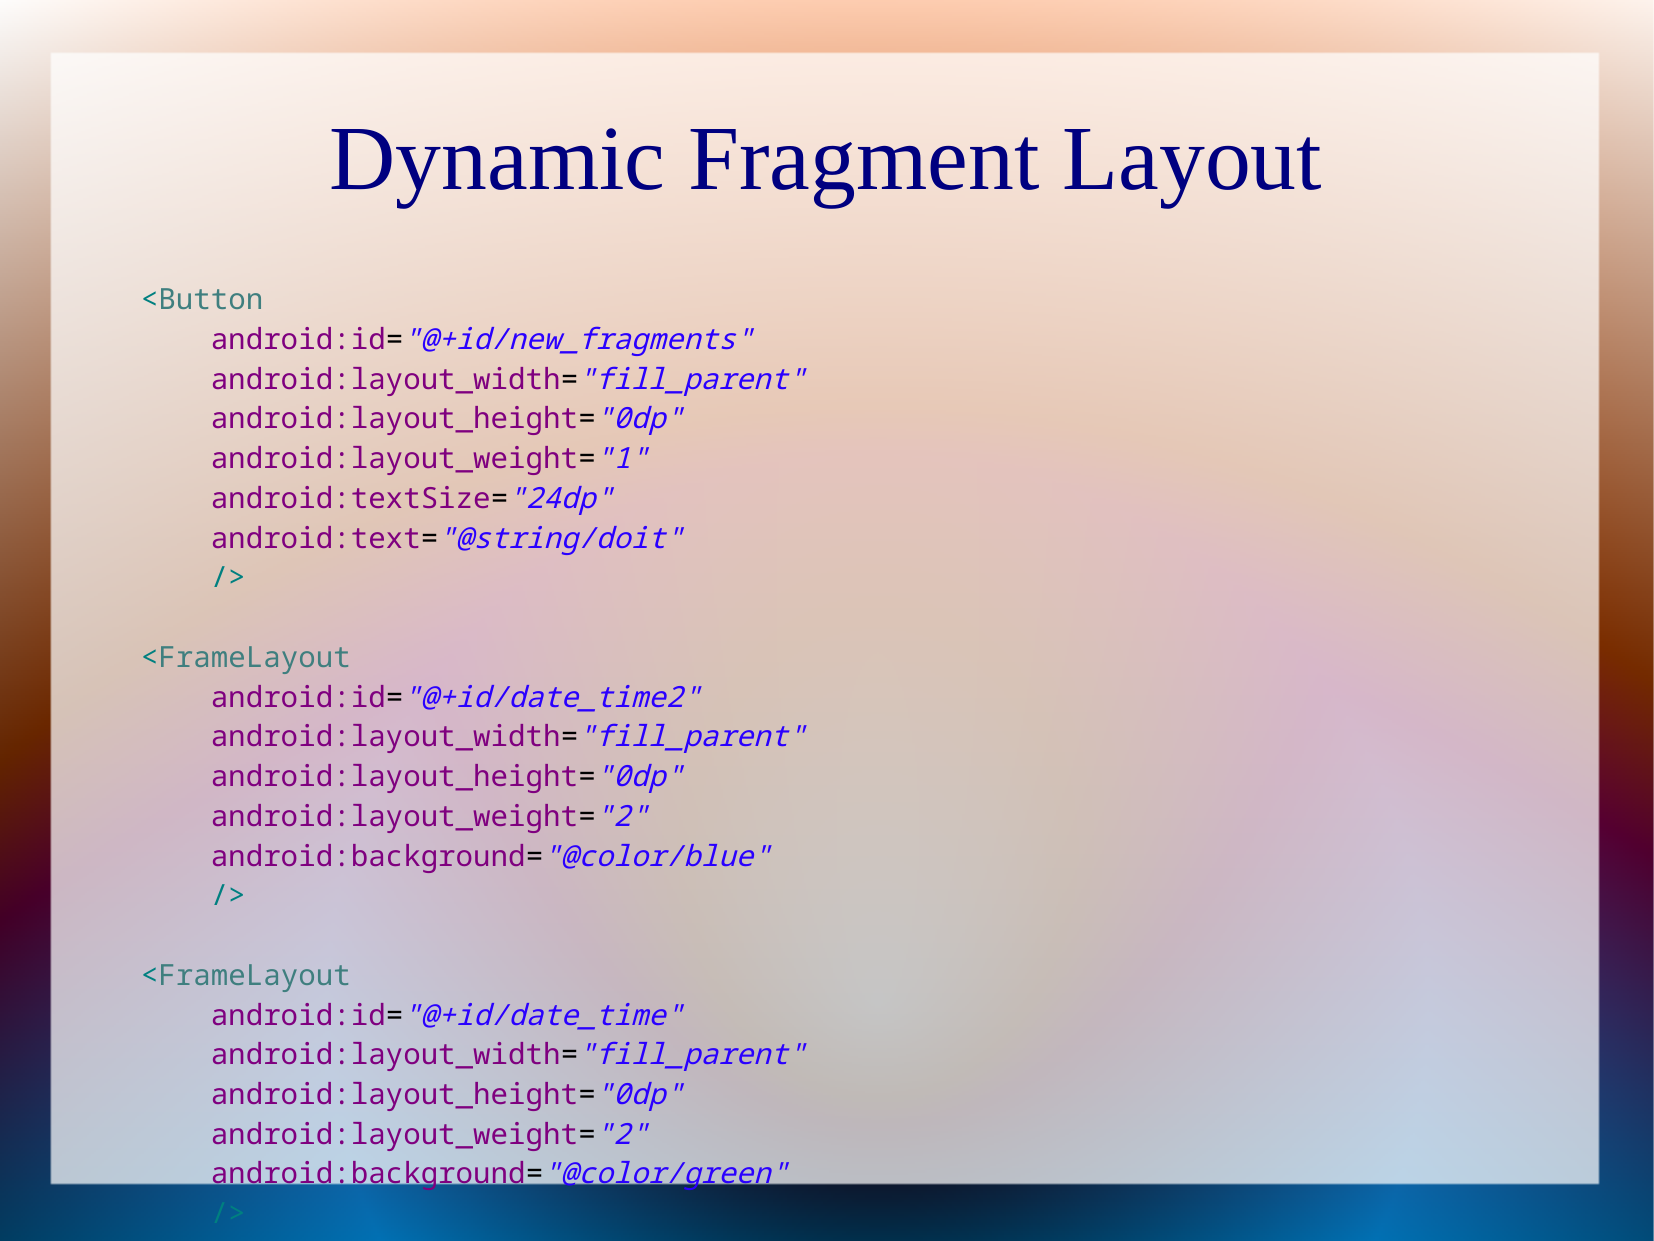

# Dynamic Fragment Layout
 <Button
 android:id="@+id/new_fragments"
 android:layout_width="fill_parent"
 android:layout_height="0dp"
 android:layout_weight="1"
 android:textSize="24dp"
 android:text="@string/doit"
 />
 <FrameLayout
 android:id="@+id/date_time2"
 android:layout_width="fill_parent"
 android:layout_height="0dp"
 android:layout_weight="2"
 android:background="@color/blue"
 />
 <FrameLayout
 android:id="@+id/date_time"
 android:layout_width="fill_parent"
 android:layout_height="0dp"
 android:layout_weight="2"
 android:background="@color/green"
 />